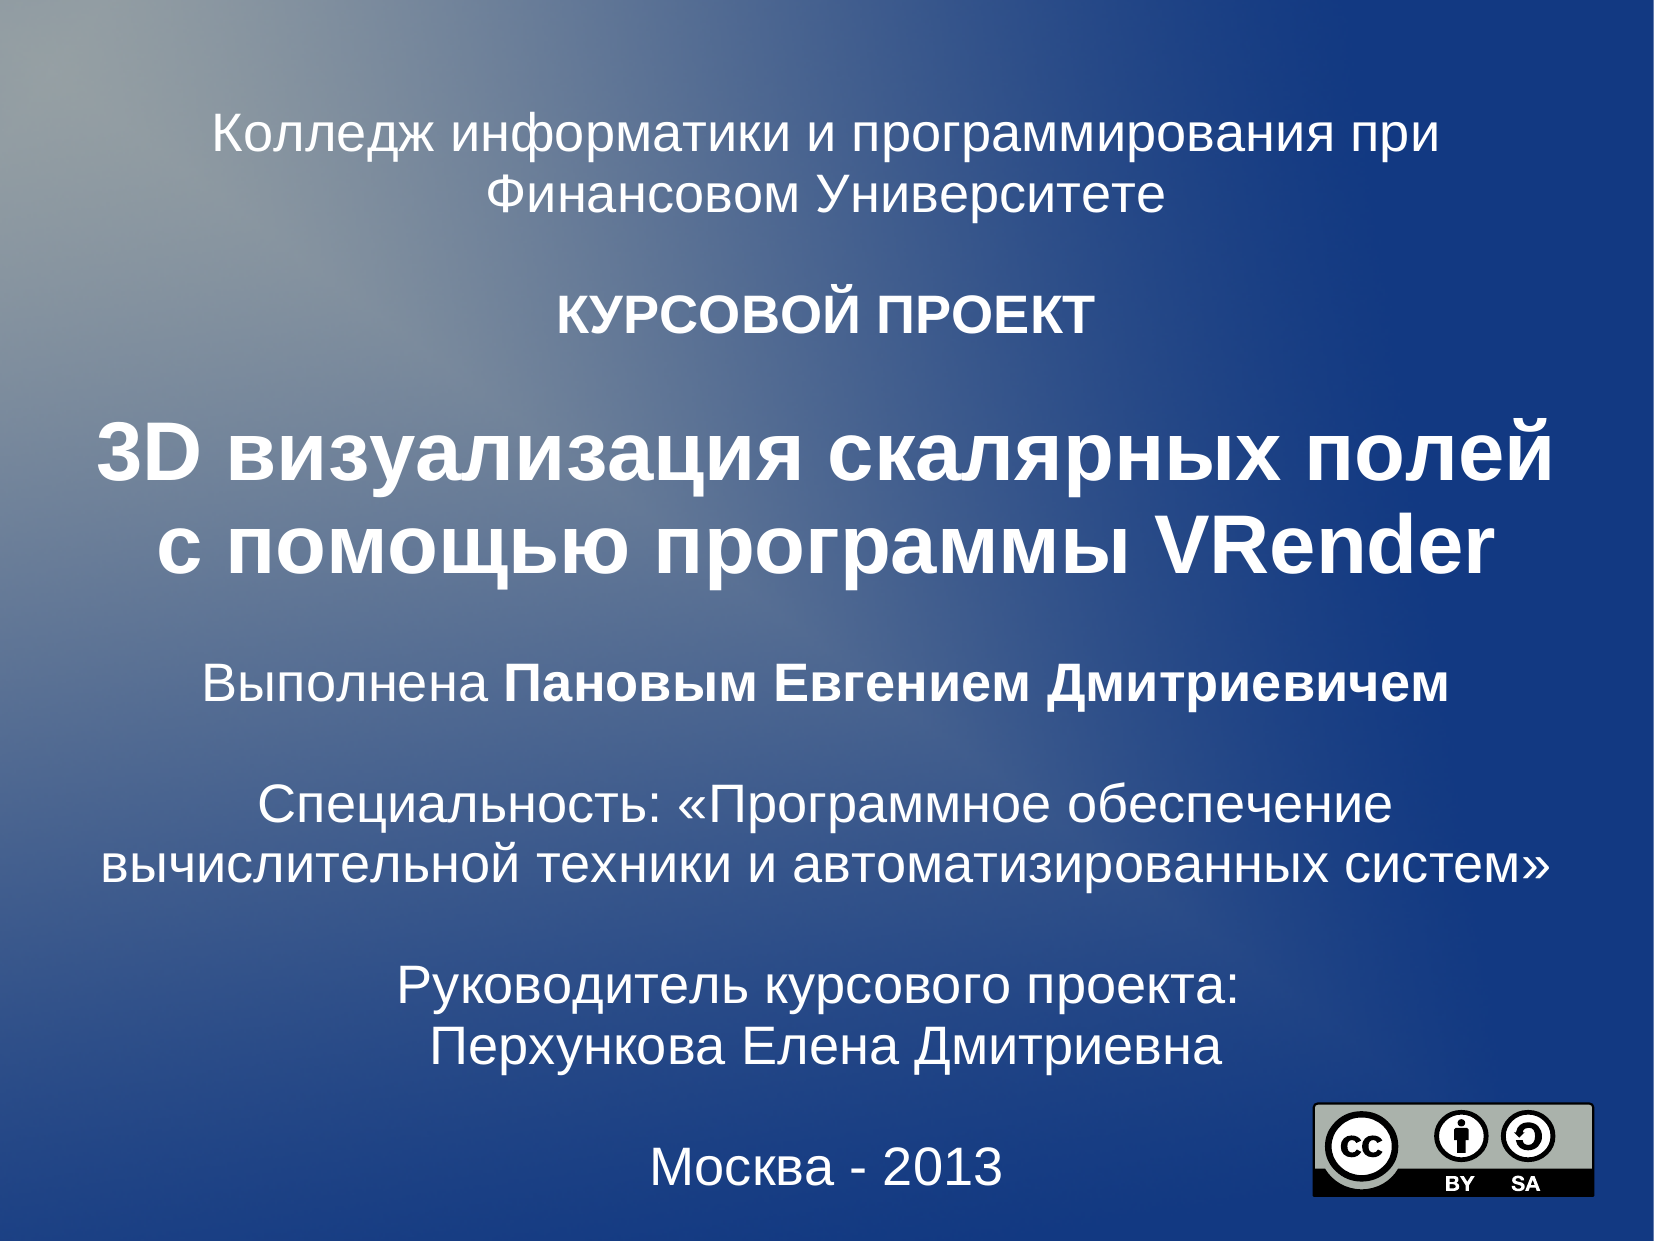

# Колледж информатики и программирования при Финансовом Университете
КУРСОВОЙ ПРОЕКТ
3D визуализация скалярных полей с помощью программы VRender
Выполнена Пановым Евгением Дмитриевичем
Специальность: «Программное обеспечение вычислительной техники и автоматизированных систем»
Руководитель курсового проекта:
Перхункова Елена Дмитриевна
Москва - 2013